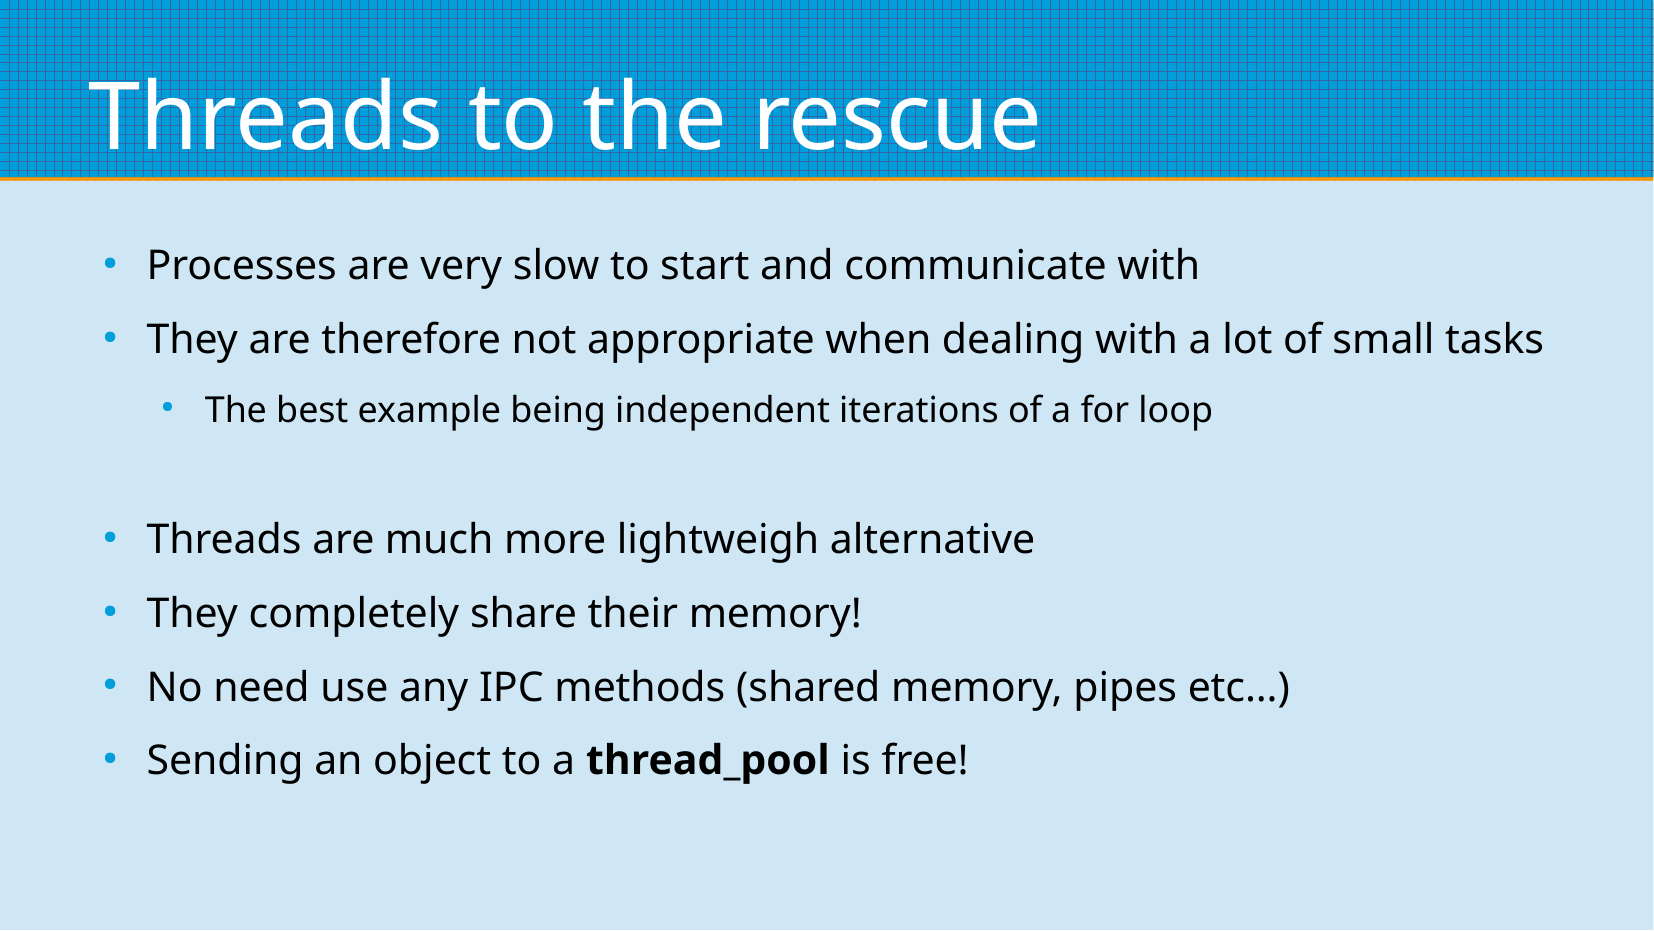

# Threads to the rescue
Processes are very slow to start and communicate with
They are therefore not appropriate when dealing with a lot of small tasks
The best example being independent iterations of a for loop
Threads are much more lightweigh alternative
They completely share their memory!
No need use any IPC methods (shared memory, pipes etc…)
Sending an object to a thread_pool is free!